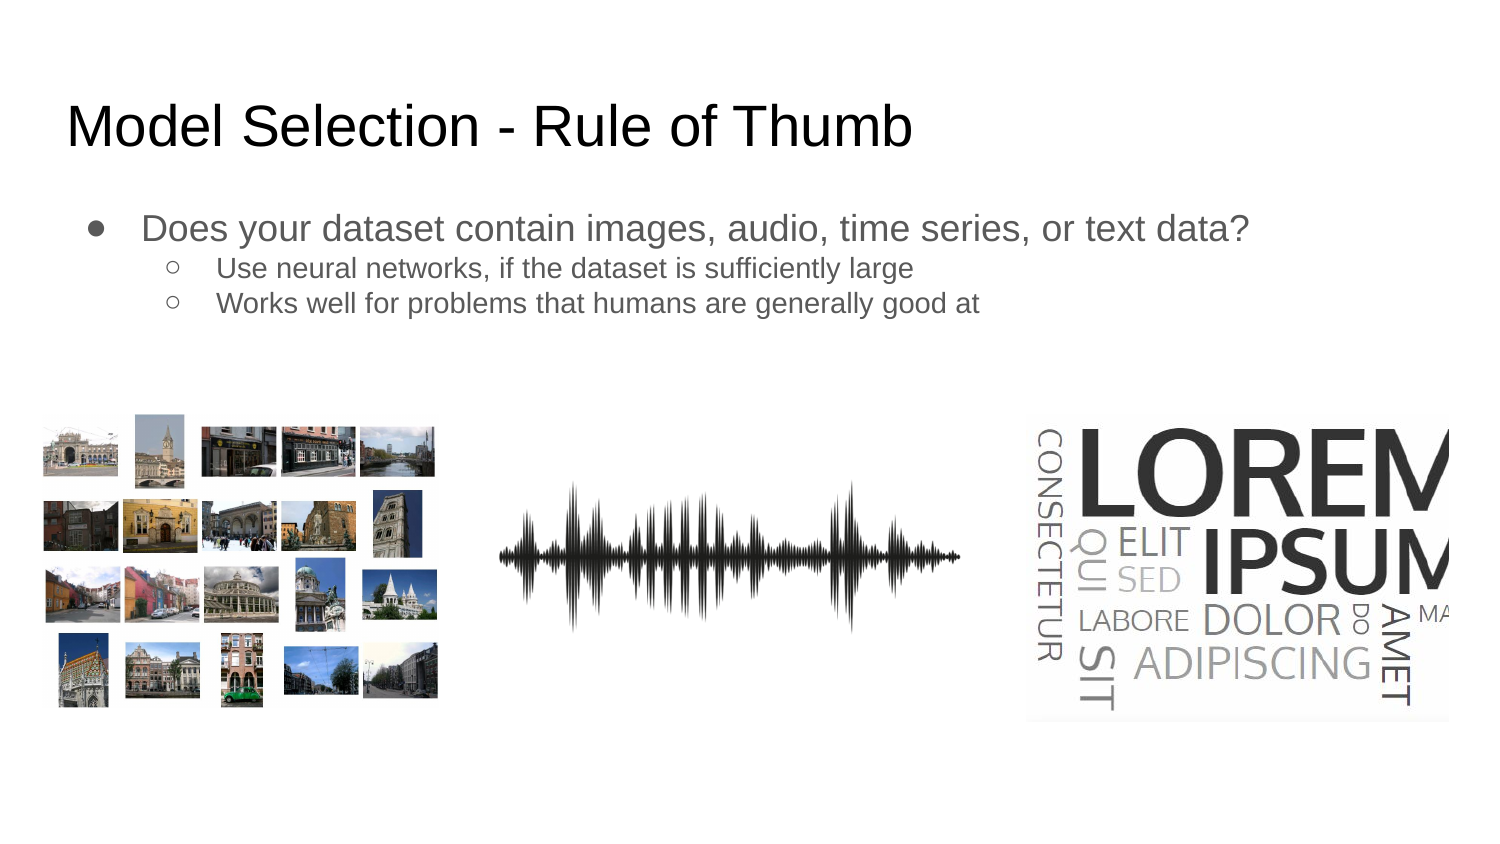

# Model Selection - Rule of Thumb
Does your dataset contain images, audio, time series, or text data?
Use neural networks, if the dataset is sufficiently large
Works well for problems that humans are generally good at